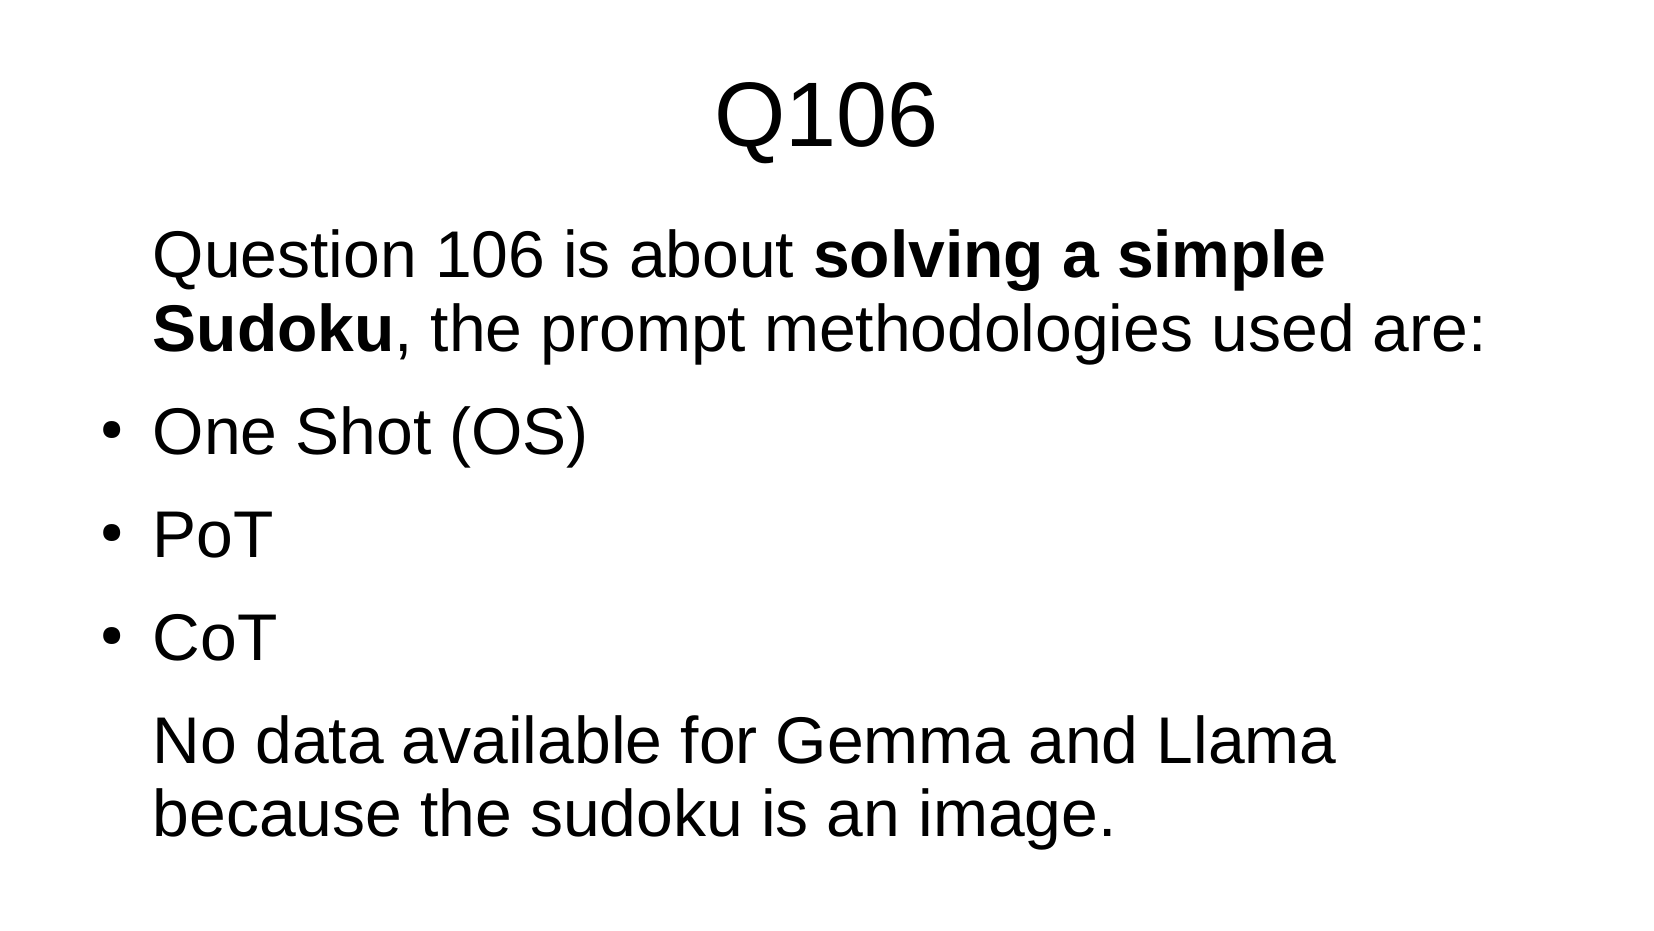

# Q106
Question 106 is about solving a simple Sudoku, the prompt methodologies used are:
One Shot (OS)
PoT
CoT
No data available for Gemma and Llama because the sudoku is an image.